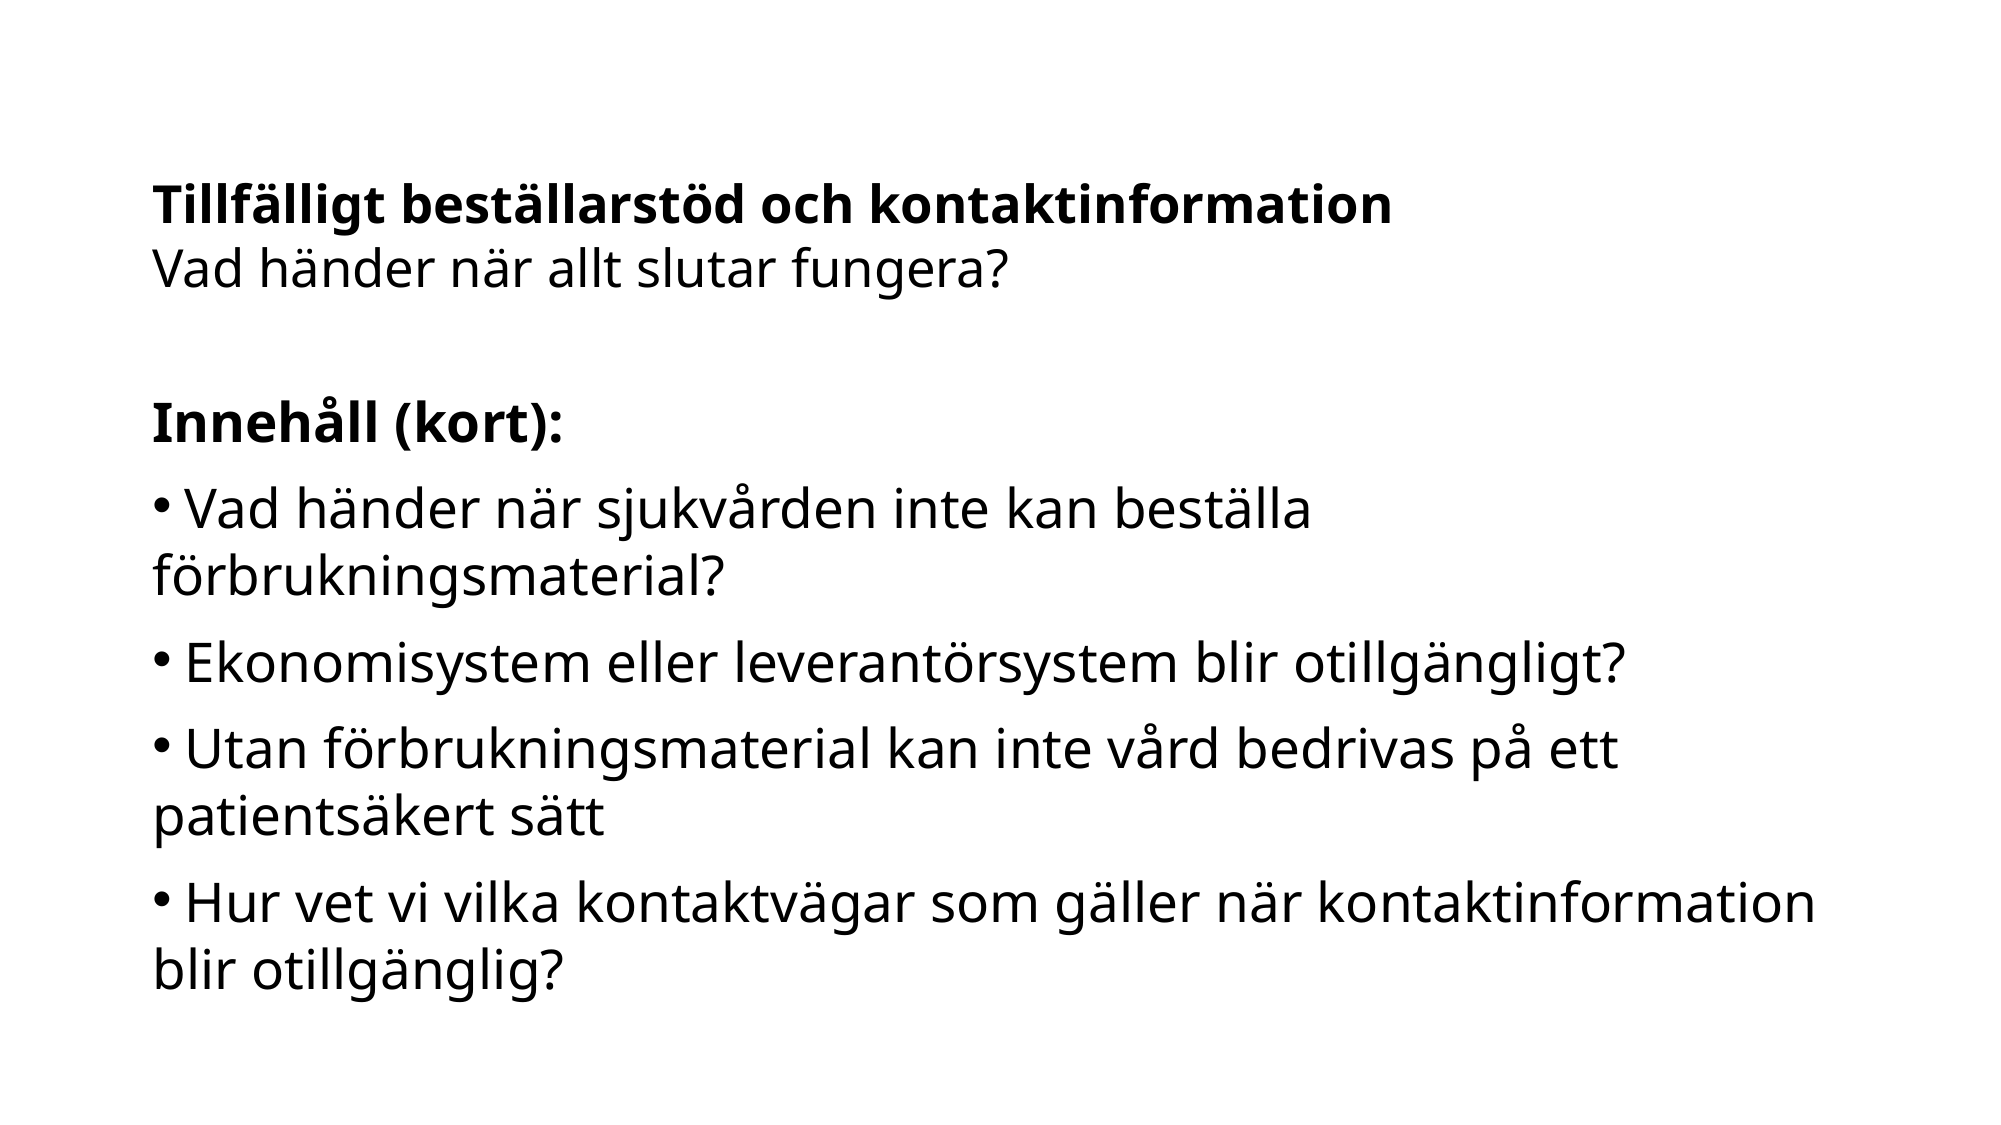

# Tillfälligt beställarstöd och kontaktinformation Vad händer när allt slutar fungera?
Innehåll (kort):
 Vad händer när sjukvården inte kan beställa förbrukningsmaterial?
 Ekonomisystem eller leverantörsystem blir otillgängligt?
 Utan förbrukningsmaterial kan inte vård bedrivas på ett patientsäkert sätt
 Hur vet vi vilka kontaktvägar som gäller när kontaktinformation blir otillgänglig?